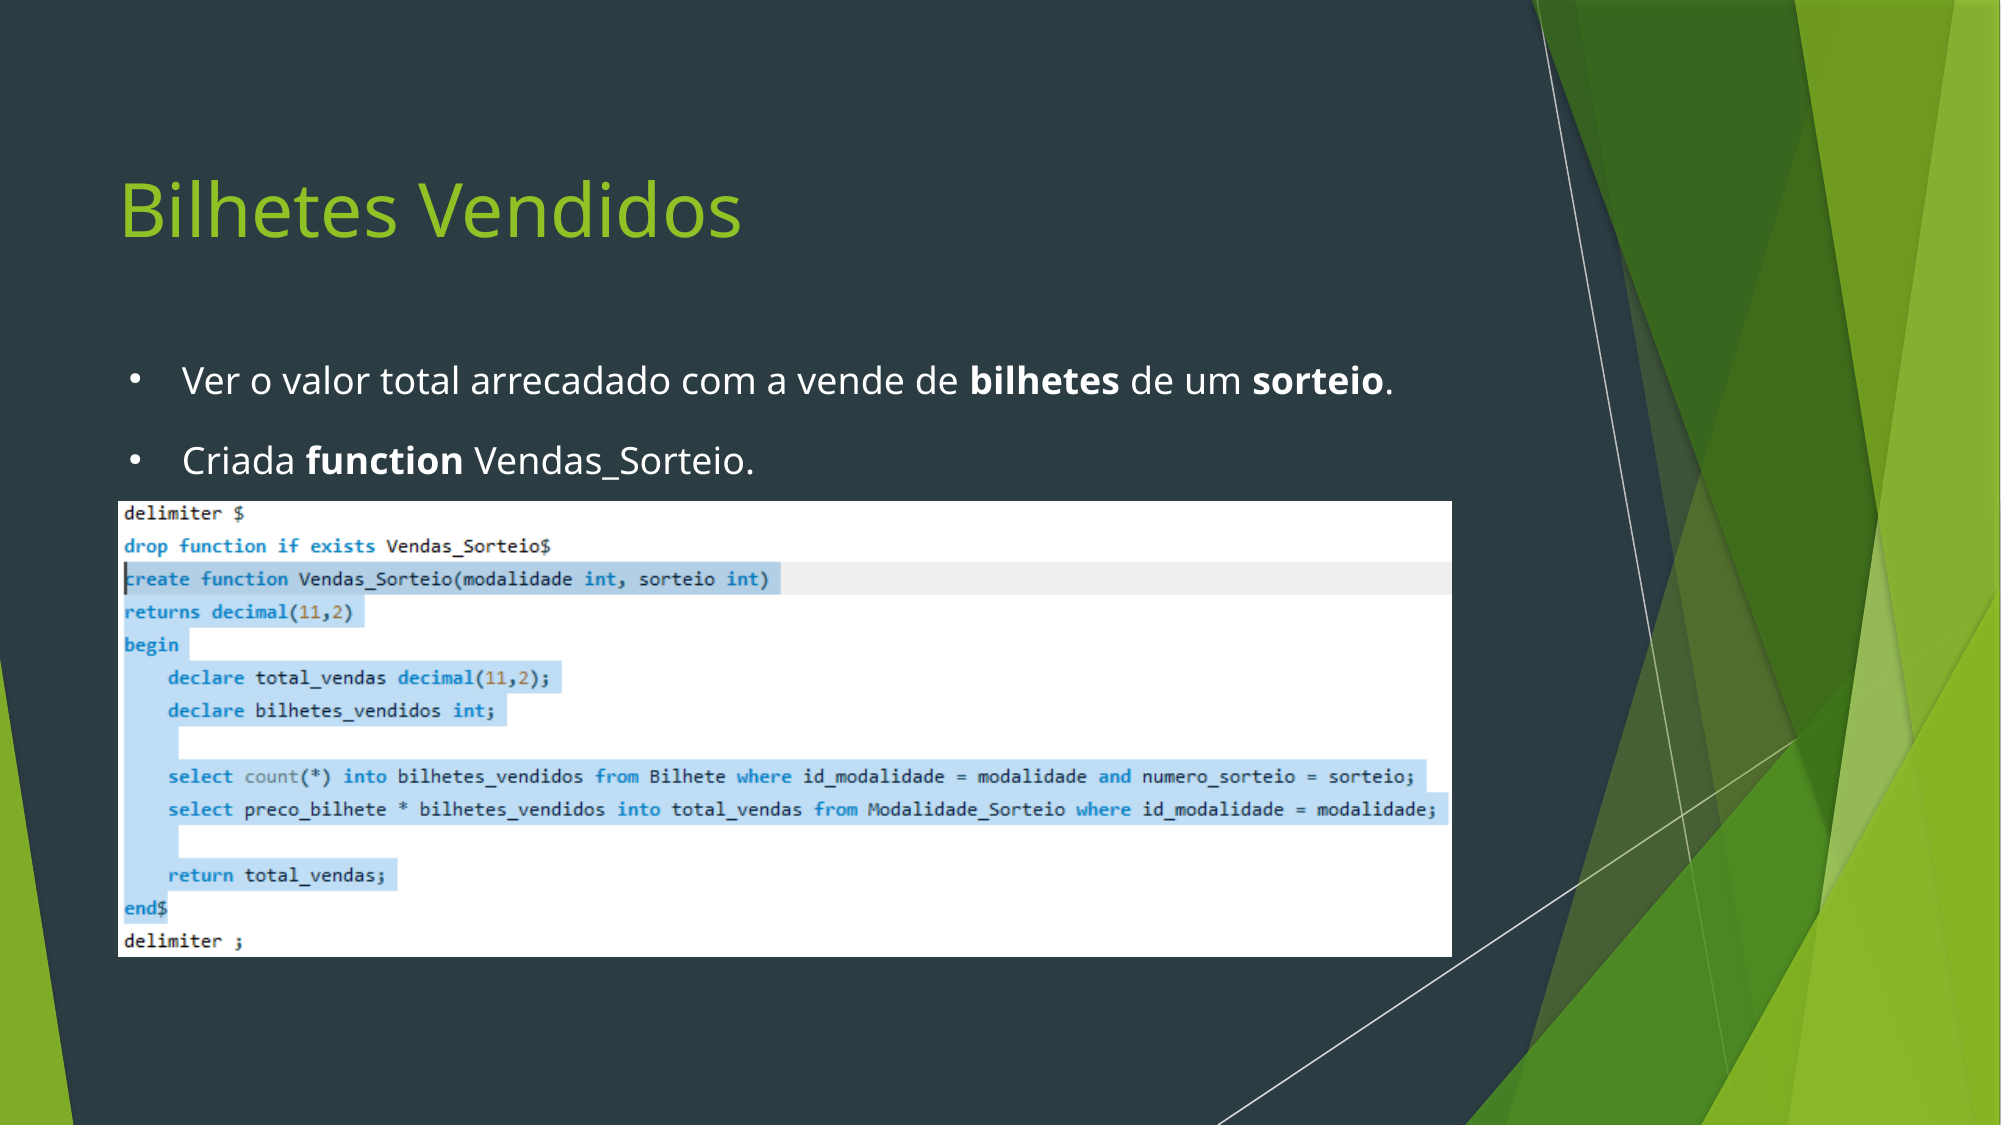

# Bilhetes Vendidos
Ver o valor total arrecadado com a vende de bilhetes de um sorteio.
Criada function Vendas_Sorteio.